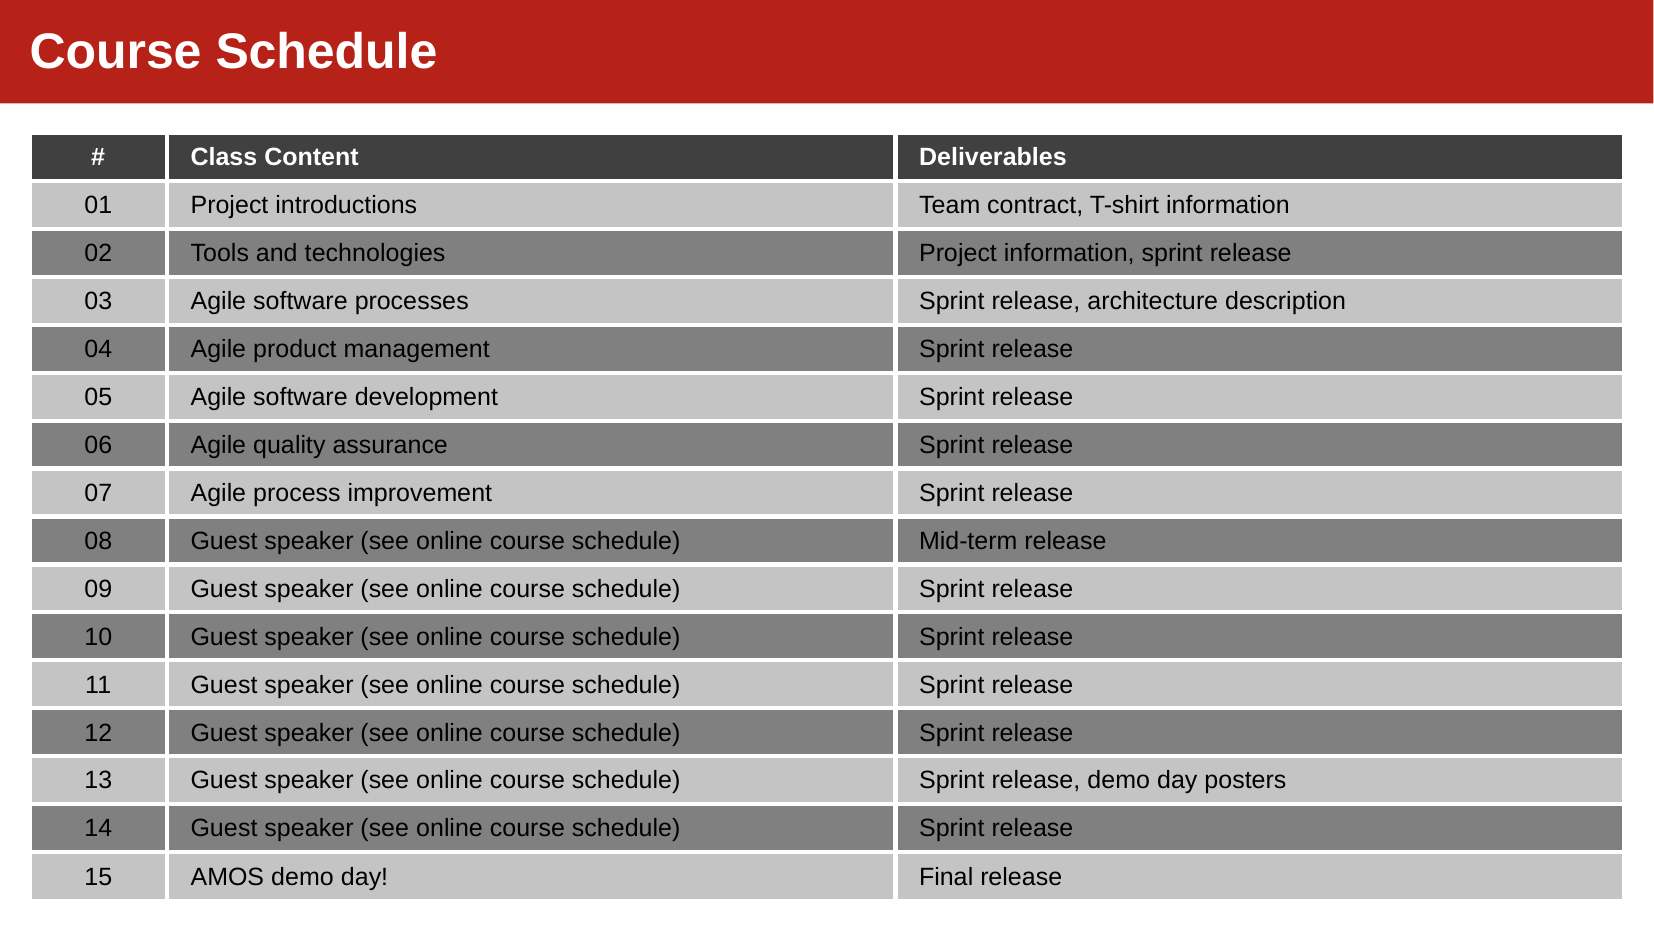

# Course Schedule
| # | Class Content | Deliverables |
| --- | --- | --- |
| 01 | Project introductions | Team contract, T-shirt information |
| 02 | Tools and technologies | Project information, sprint release |
| 03 | Agile software processes | Sprint release, architecture description |
| 04 | Agile product management | Sprint release |
| 05 | Agile software development | Sprint release |
| 06 | Agile quality assurance | Sprint release |
| 07 | Agile process improvement | Sprint release |
| 08 | Guest speaker (see online course schedule) | Mid-term release |
| 09 | Guest speaker (see online course schedule) | Sprint release |
| 10 | Guest speaker (see online course schedule) | Sprint release |
| 11 | Guest speaker (see online course schedule) | Sprint release |
| 12 | Guest speaker (see online course schedule) | Sprint release |
| 13 | Guest speaker (see online course schedule) | Sprint release, demo day posters |
| 14 | Guest speaker (see online course schedule) | Sprint release |
| 15 | AMOS demo day! | Final release |
The AMOS Project
2
© 2019 Dirk Riehle - Some Rights Reserved